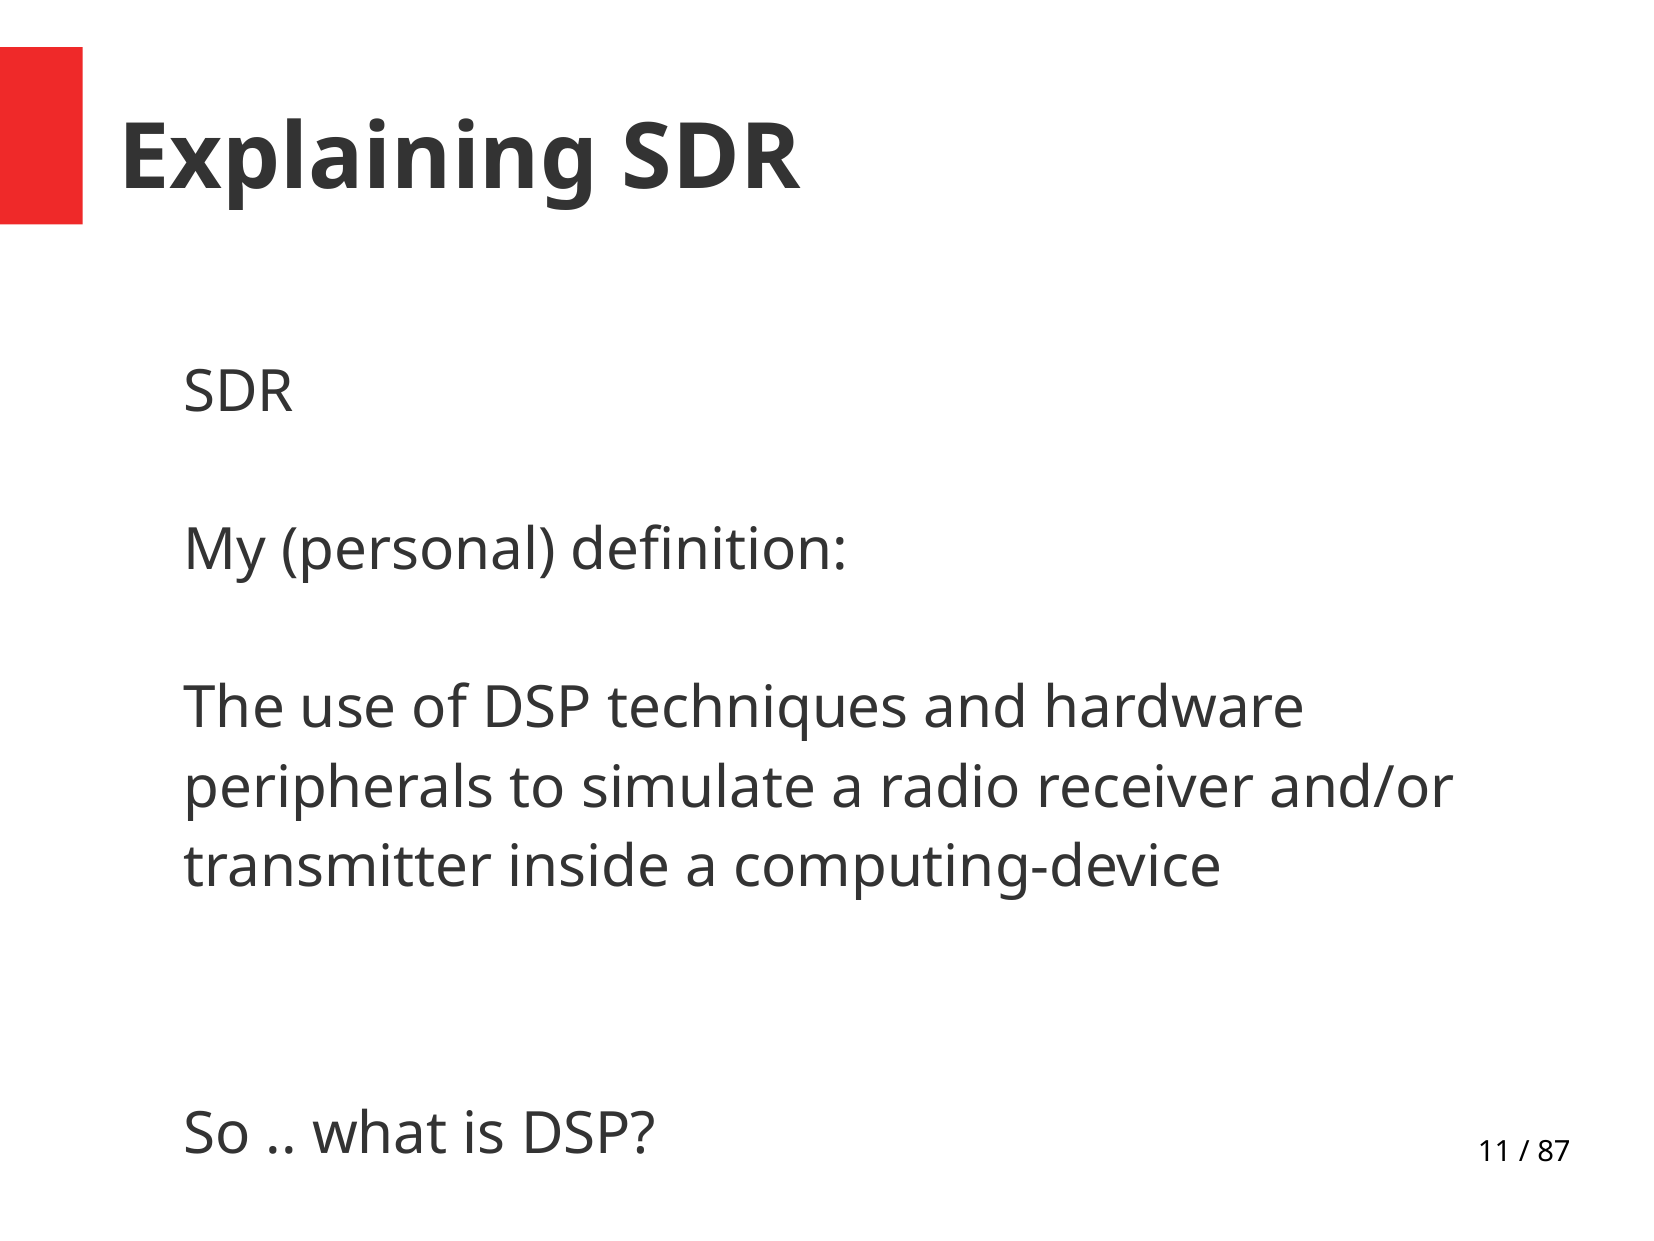

# Explaining SDR
SDR
My (personal) definition:
The use of DSP techniques and hardware peripherals to simulate a radio receiver and/or transmitter inside a computing-device
So .. what is DSP?
11